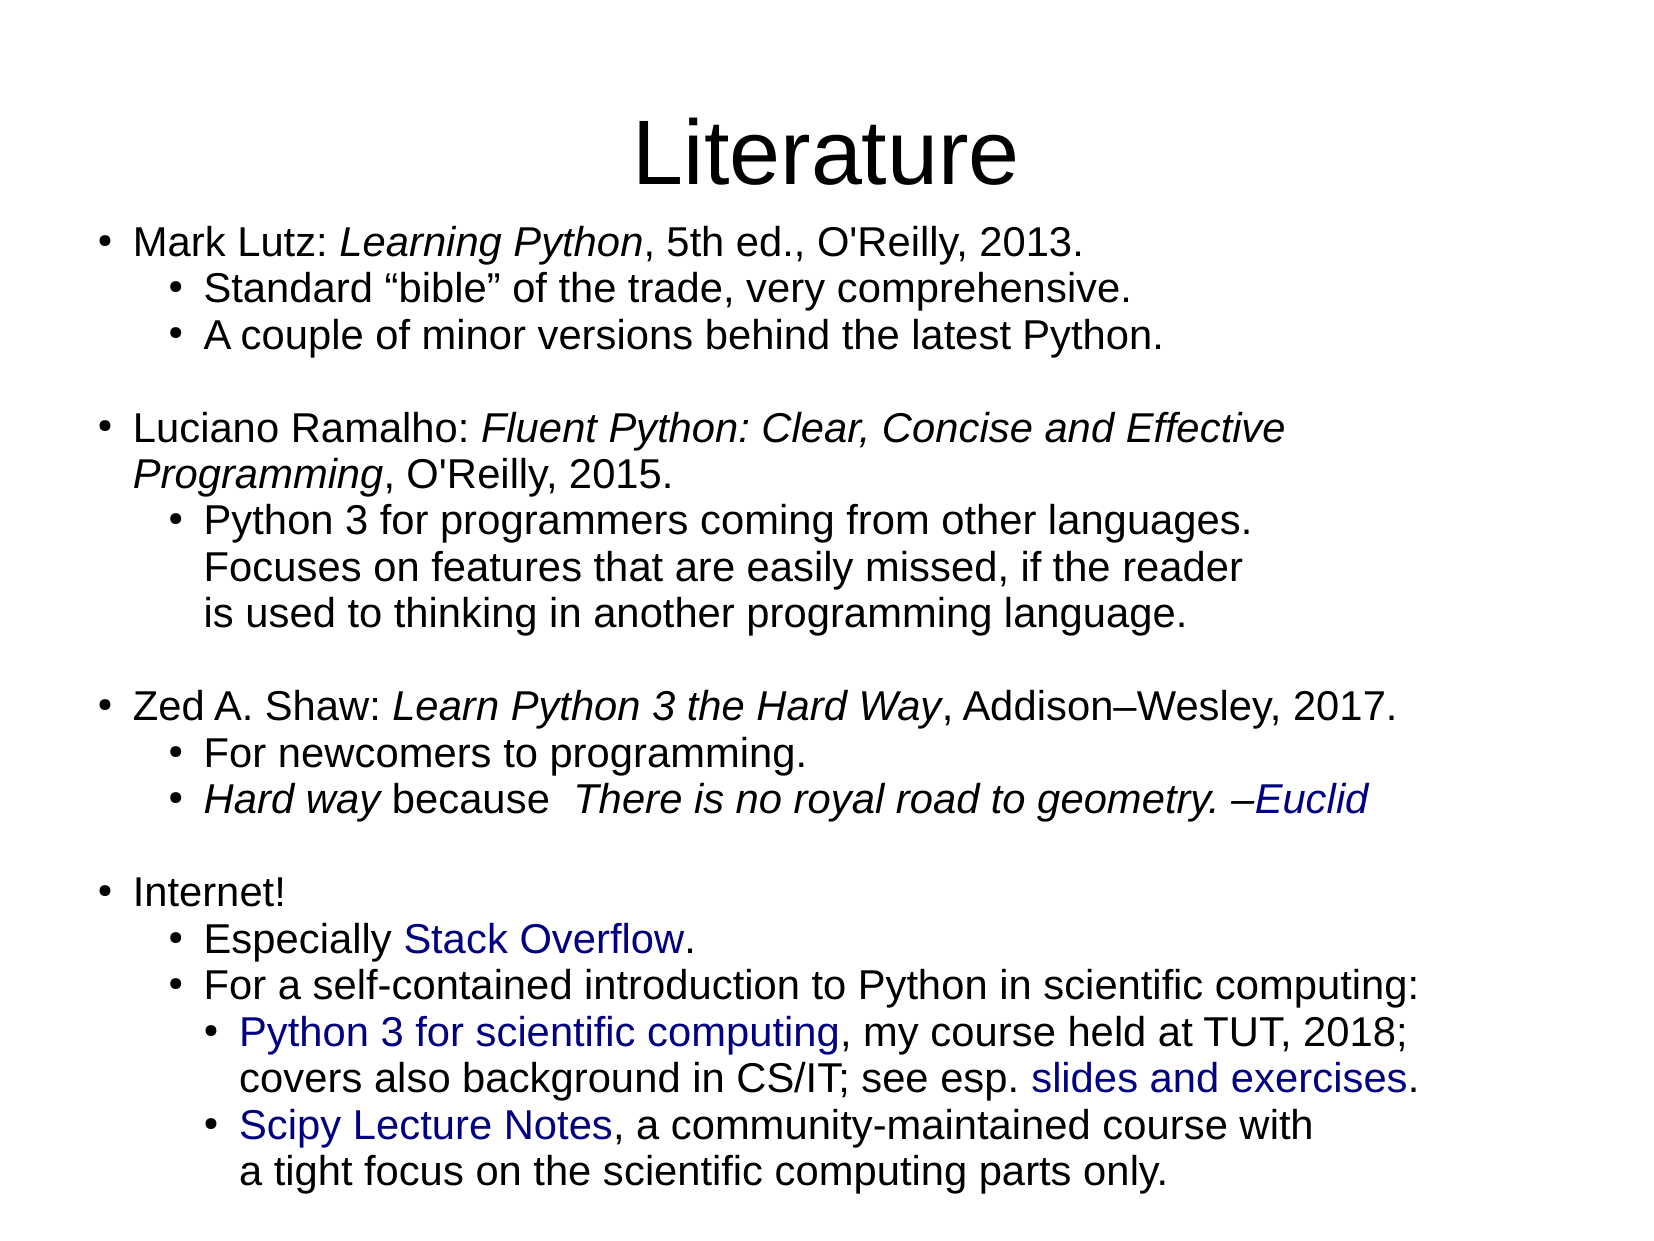

# Literature
Mark Lutz: Learning Python, 5th ed., O'Reilly, 2013.
Standard “bible” of the trade, very comprehensive.
A couple of minor versions behind the latest Python.
Luciano Ramalho: Fluent Python: Clear, Concise and Effective Programming, O'Reilly, 2015.
Python 3 for programmers coming from other languages.
Focuses on features that are easily missed, if the reader
is used to thinking in another programming language.
Zed A. Shaw: Learn Python 3 the Hard Way, Addison–Wesley, 2017.
For newcomers to programming.
Hard way because There is no royal road to geometry. –Euclid
Internet!
Especially Stack Overflow.
For a self-contained introduction to Python in scientific computing:
Python 3 for scientific computing, my course held at TUT, 2018;
covers also background in CS/IT; see esp. slides and exercises.
Scipy Lecture Notes, a community-maintained course with
a tight focus on the scientific computing parts only.